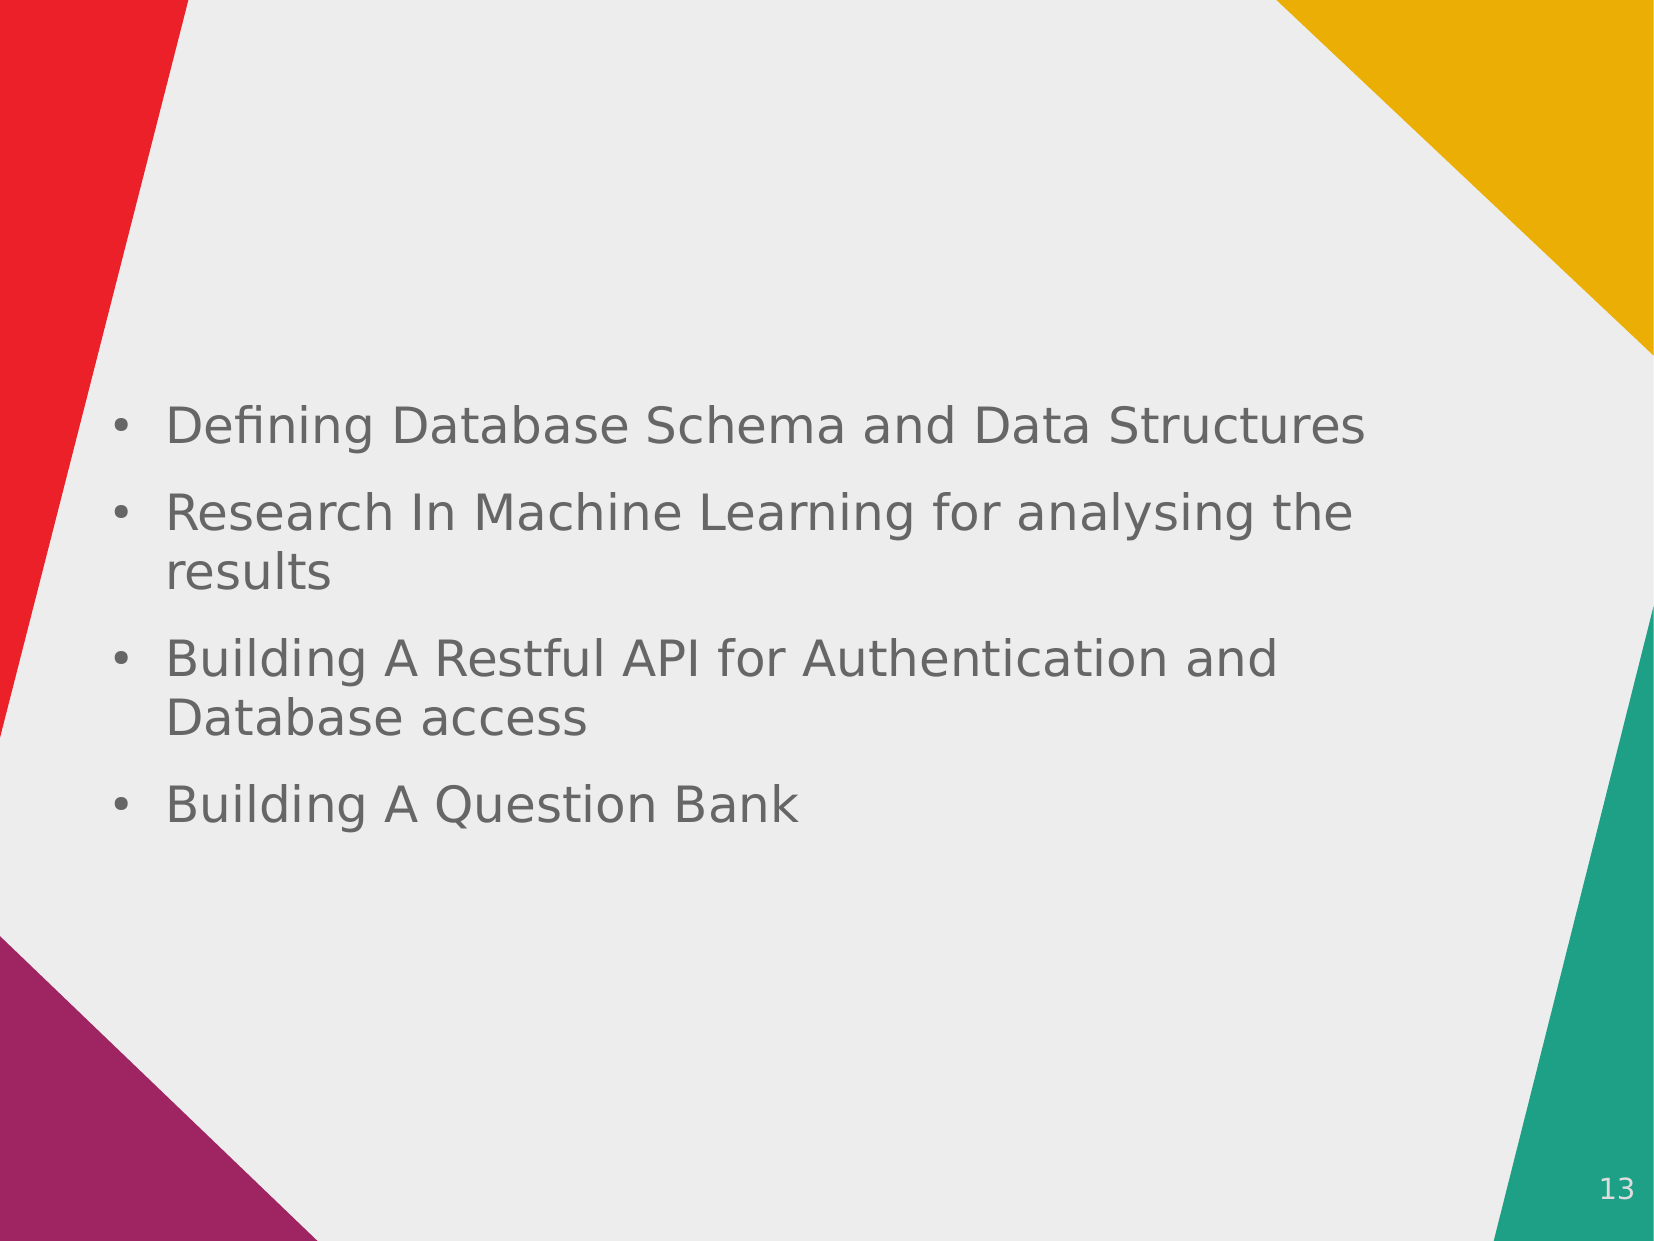

# Defining Database Schema and Data Structures
Research In Machine Learning for analysing the results
Building A Restful API for Authentication and Database access
Building A Question Bank
13